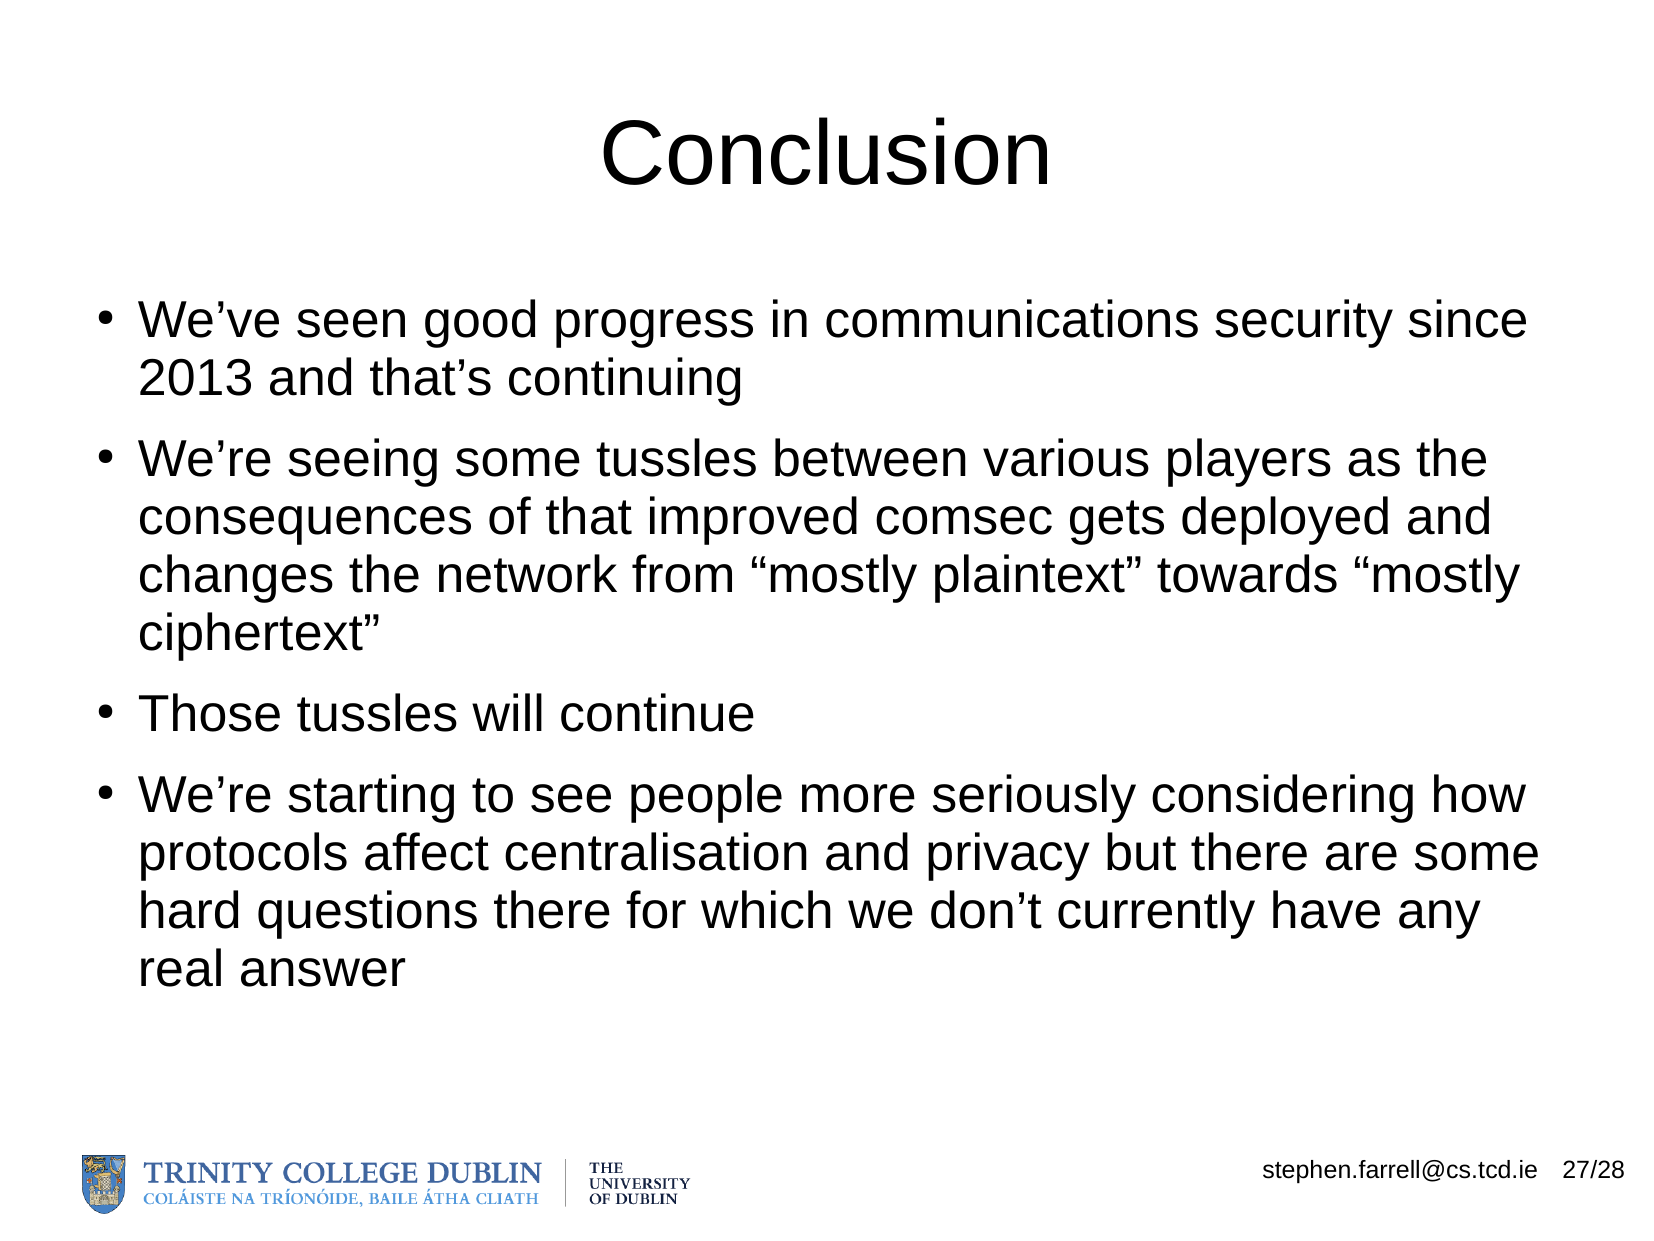

# Conclusion
We’ve seen good progress in communications security since 2013 and that’s continuing
We’re seeing some tussles between various players as the consequences of that improved comsec gets deployed and changes the network from “mostly plaintext” towards “mostly ciphertext”
Those tussles will continue
We’re starting to see people more seriously considering how protocols affect centralisation and privacy but there are some hard questions there for which we don’t currently have any real answer